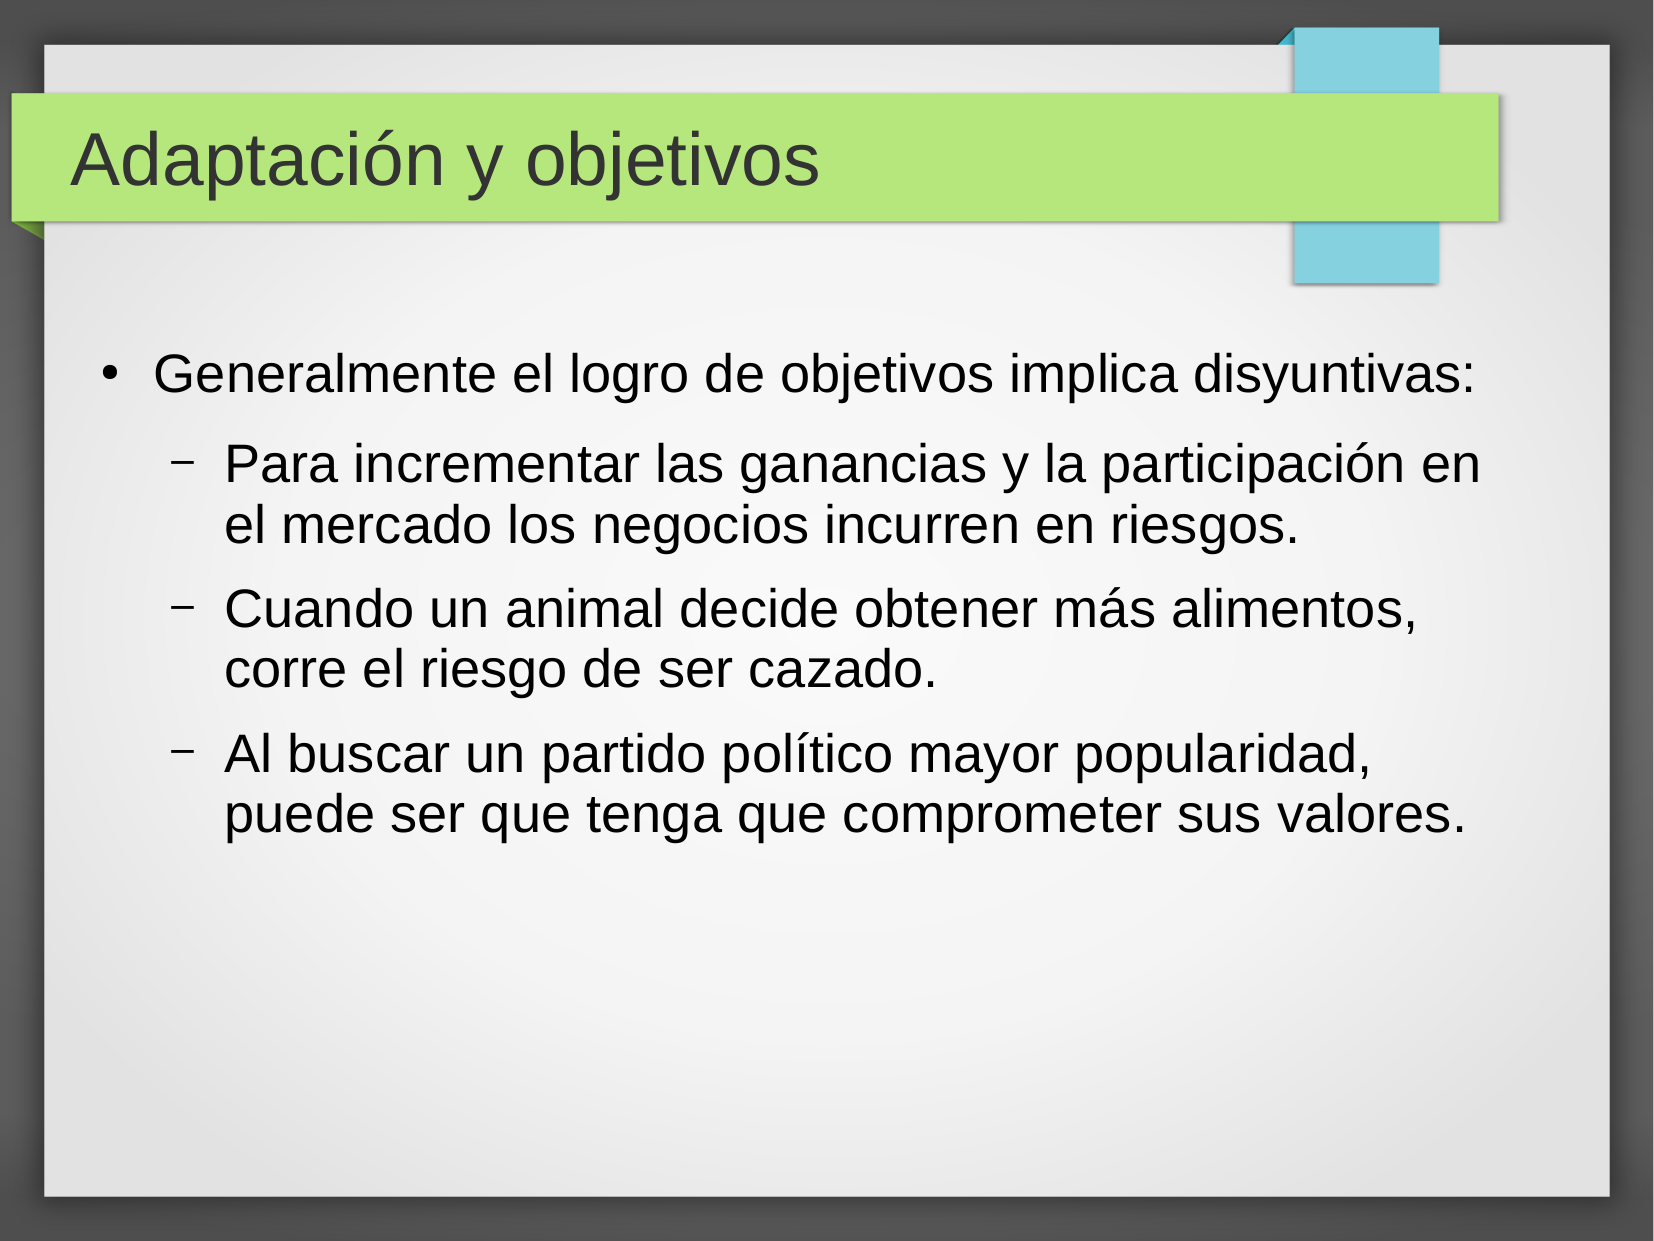

# Adaptación y objetivos
Generalmente el logro de objetivos implica disyuntivas:
Para incrementar las ganancias y la participación en el mercado los negocios incurren en riesgos.
Cuando un animal decide obtener más alimentos, corre el riesgo de ser cazado.
Al buscar un partido político mayor popularidad, puede ser que tenga que comprometer sus valores.